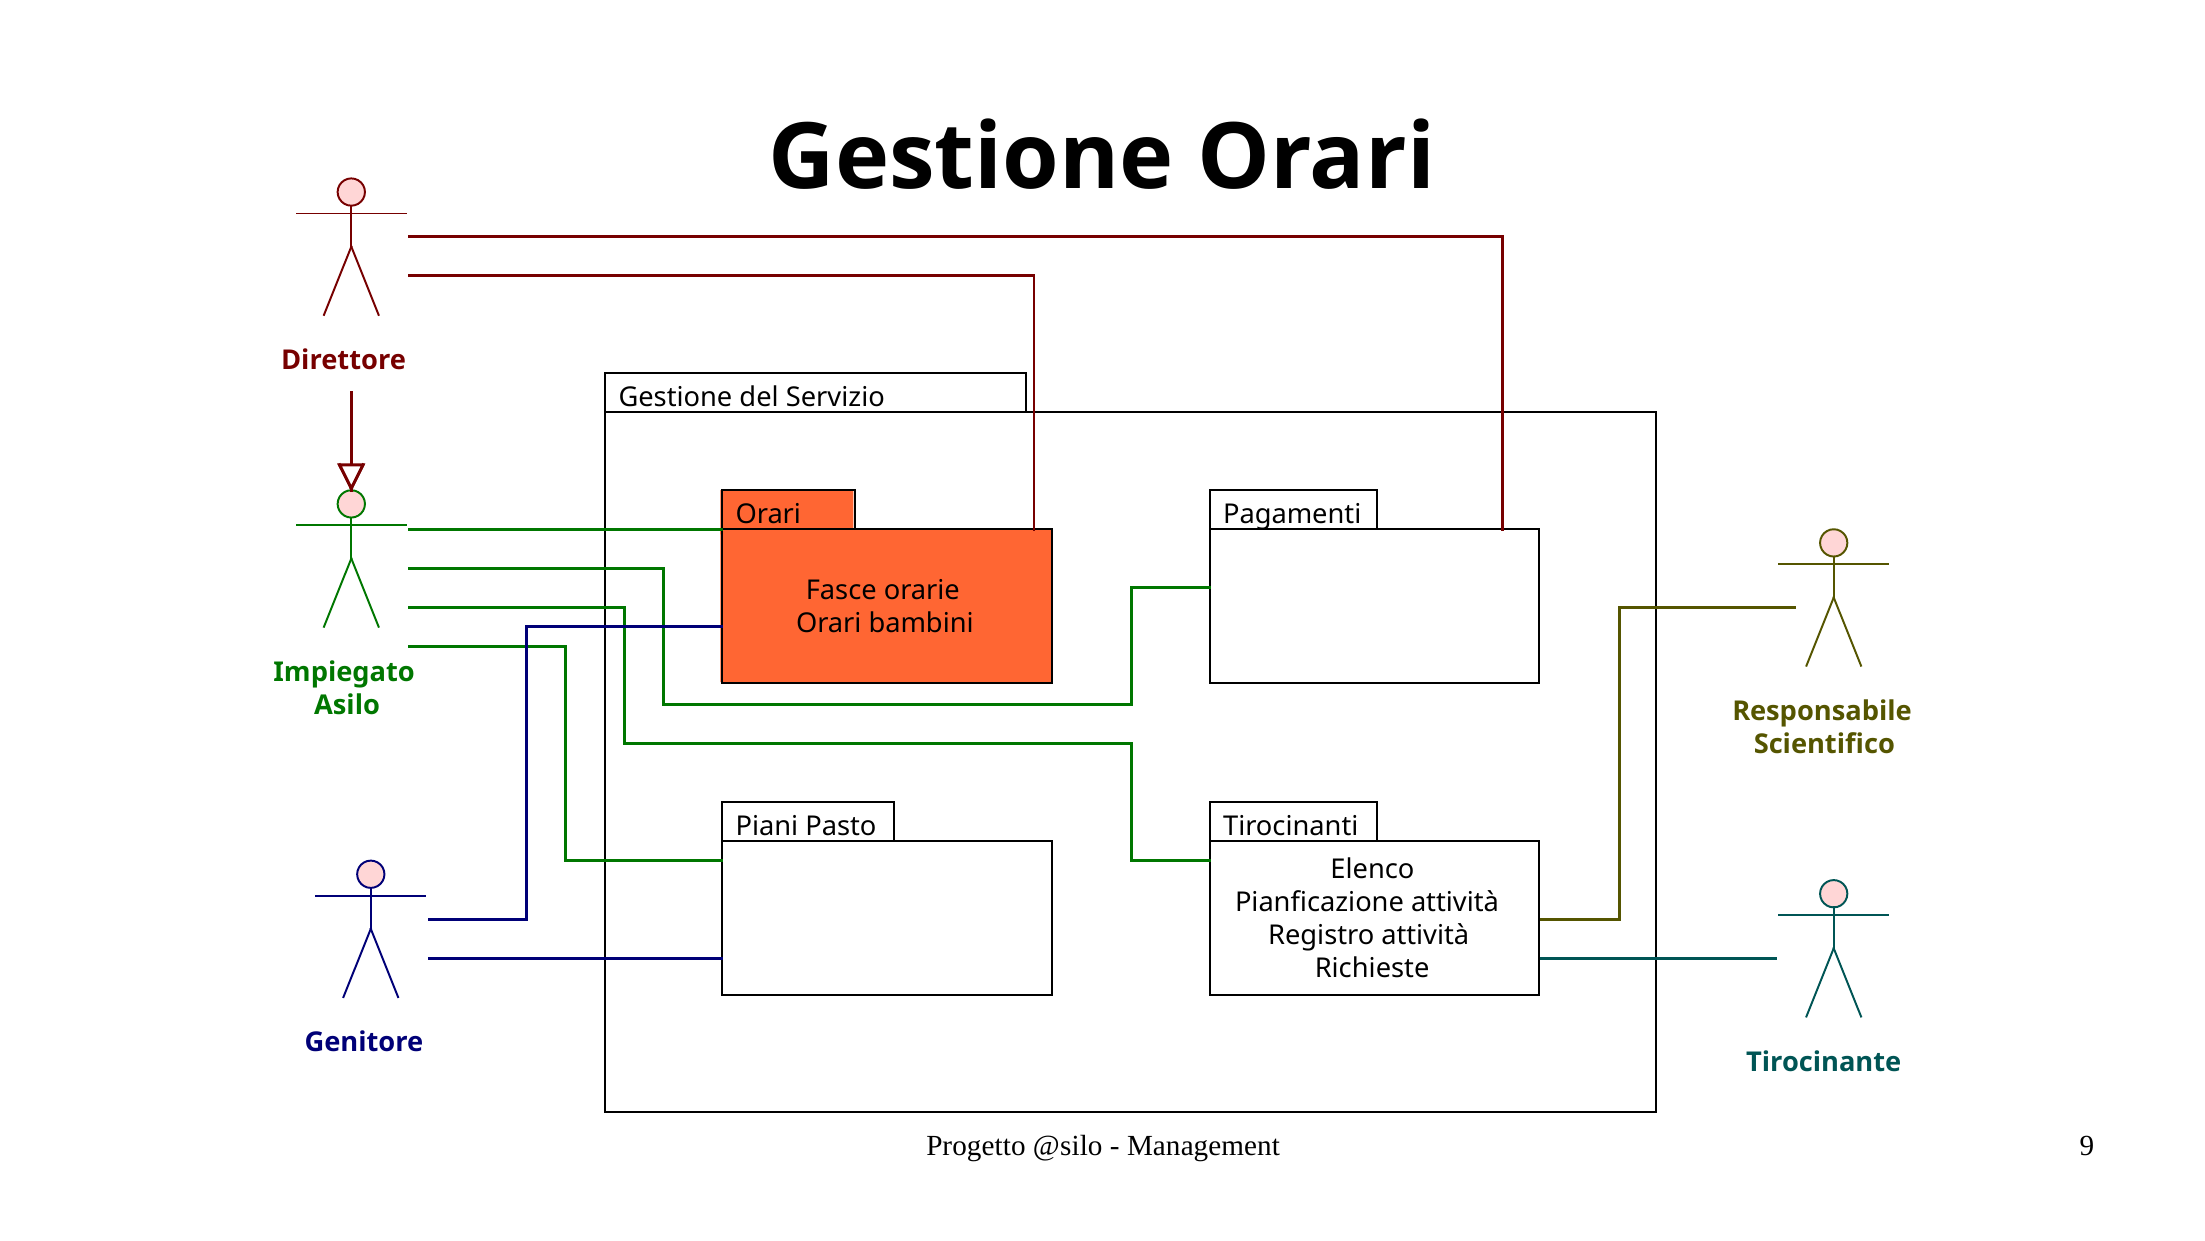

# Gestione Orari
Progetto @silo - Management
9